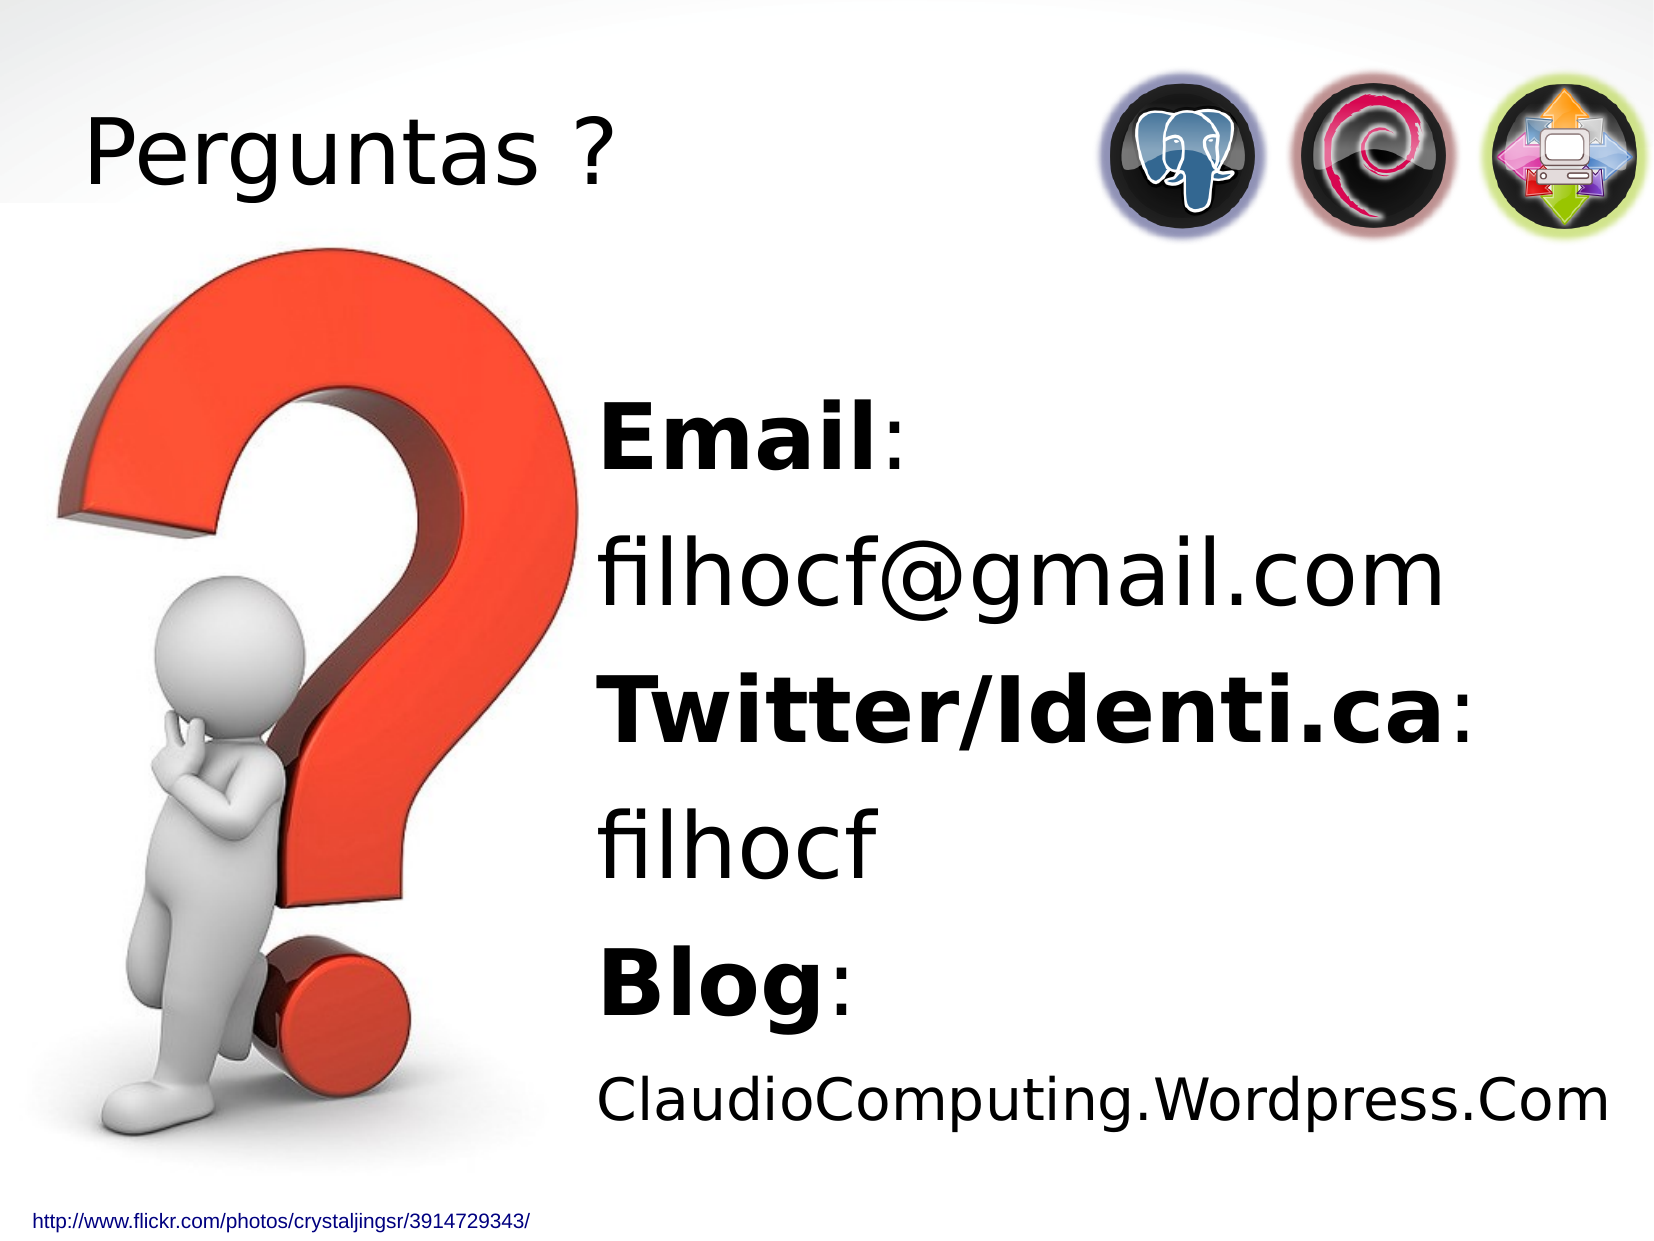

# Perguntas ?
Email:
filhocf@gmail.com
Twitter/Identi.ca:
filhocf
Blog:
ClaudioComputing.Wordpress.Com
http://www.flickr.com/photos/crystaljingsr/3914729343/